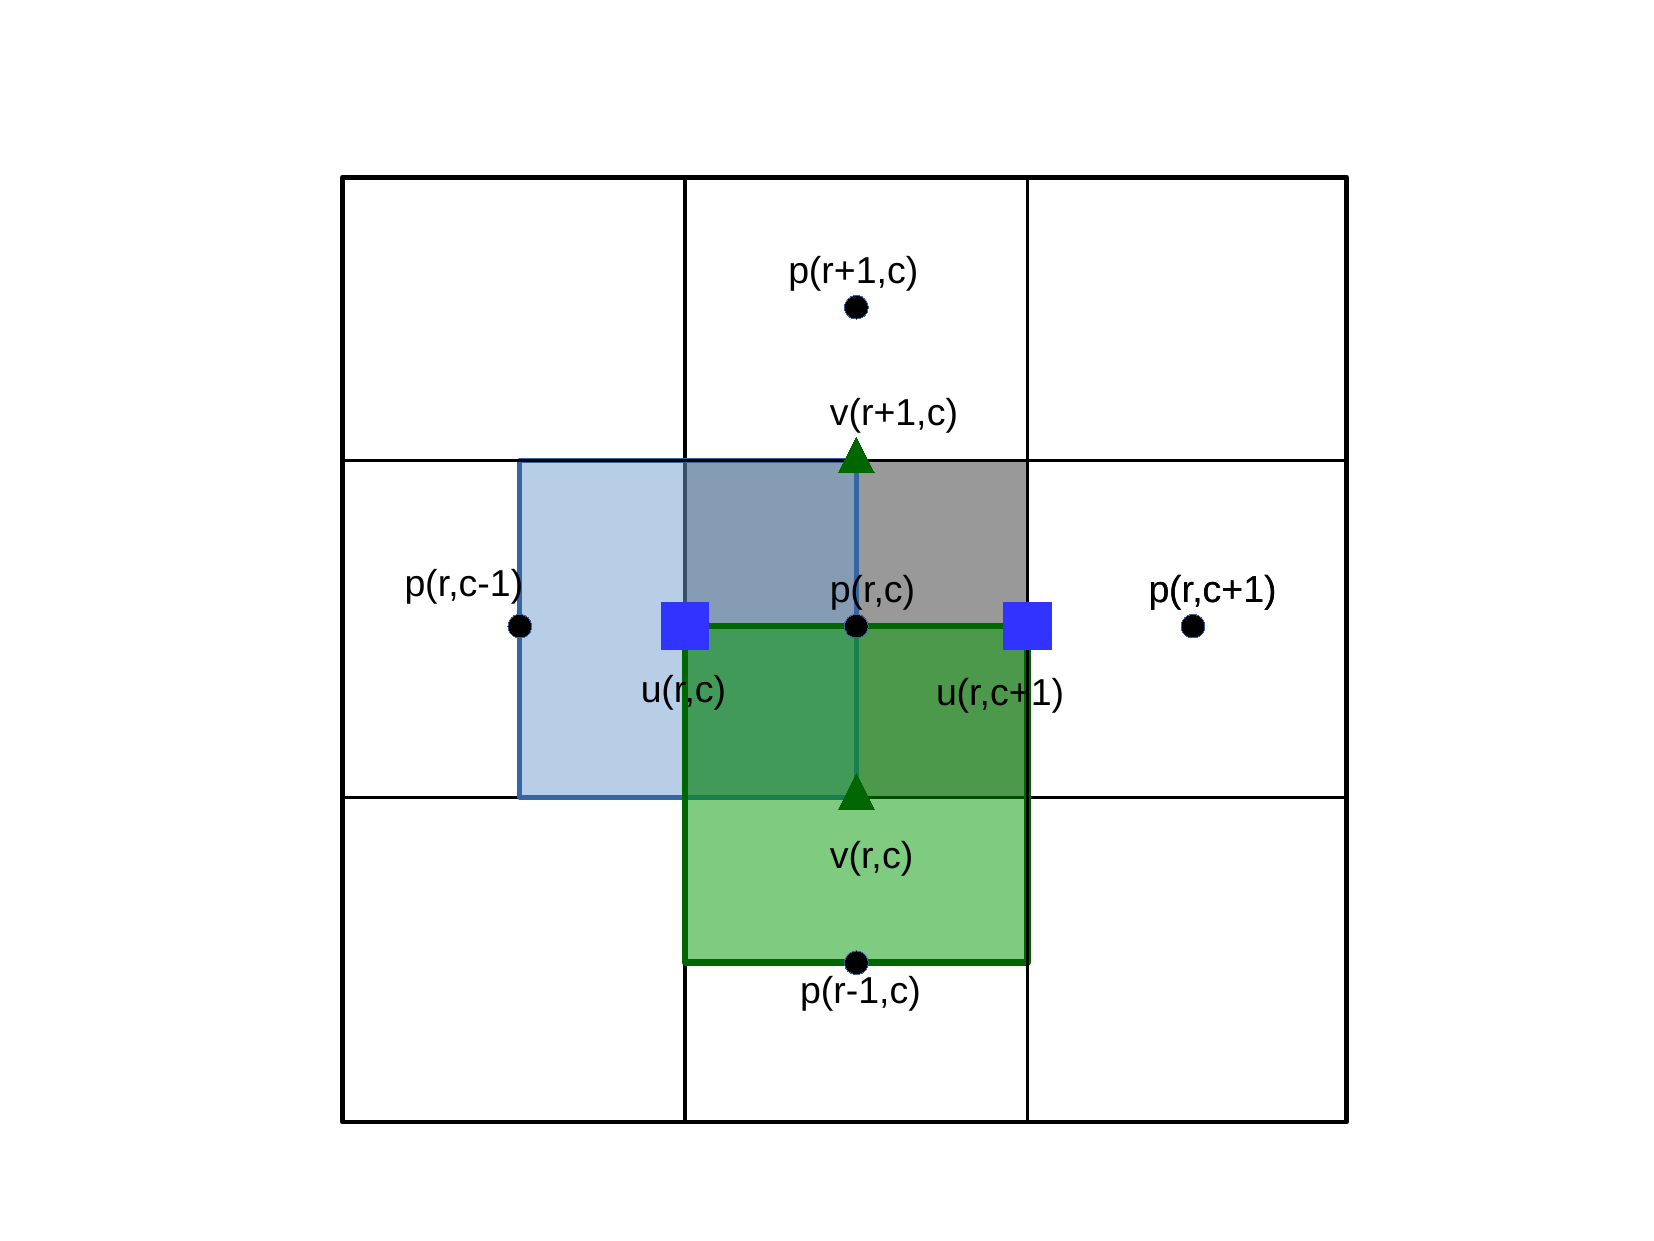

p(r+1,c)
v(r+1,c)
p(r,c-1)
p(r,c)
p(r,c+1)
p(r,c+1)
u(r,c)
u(r,c+1)
v(r,c)
p(r-1,c)